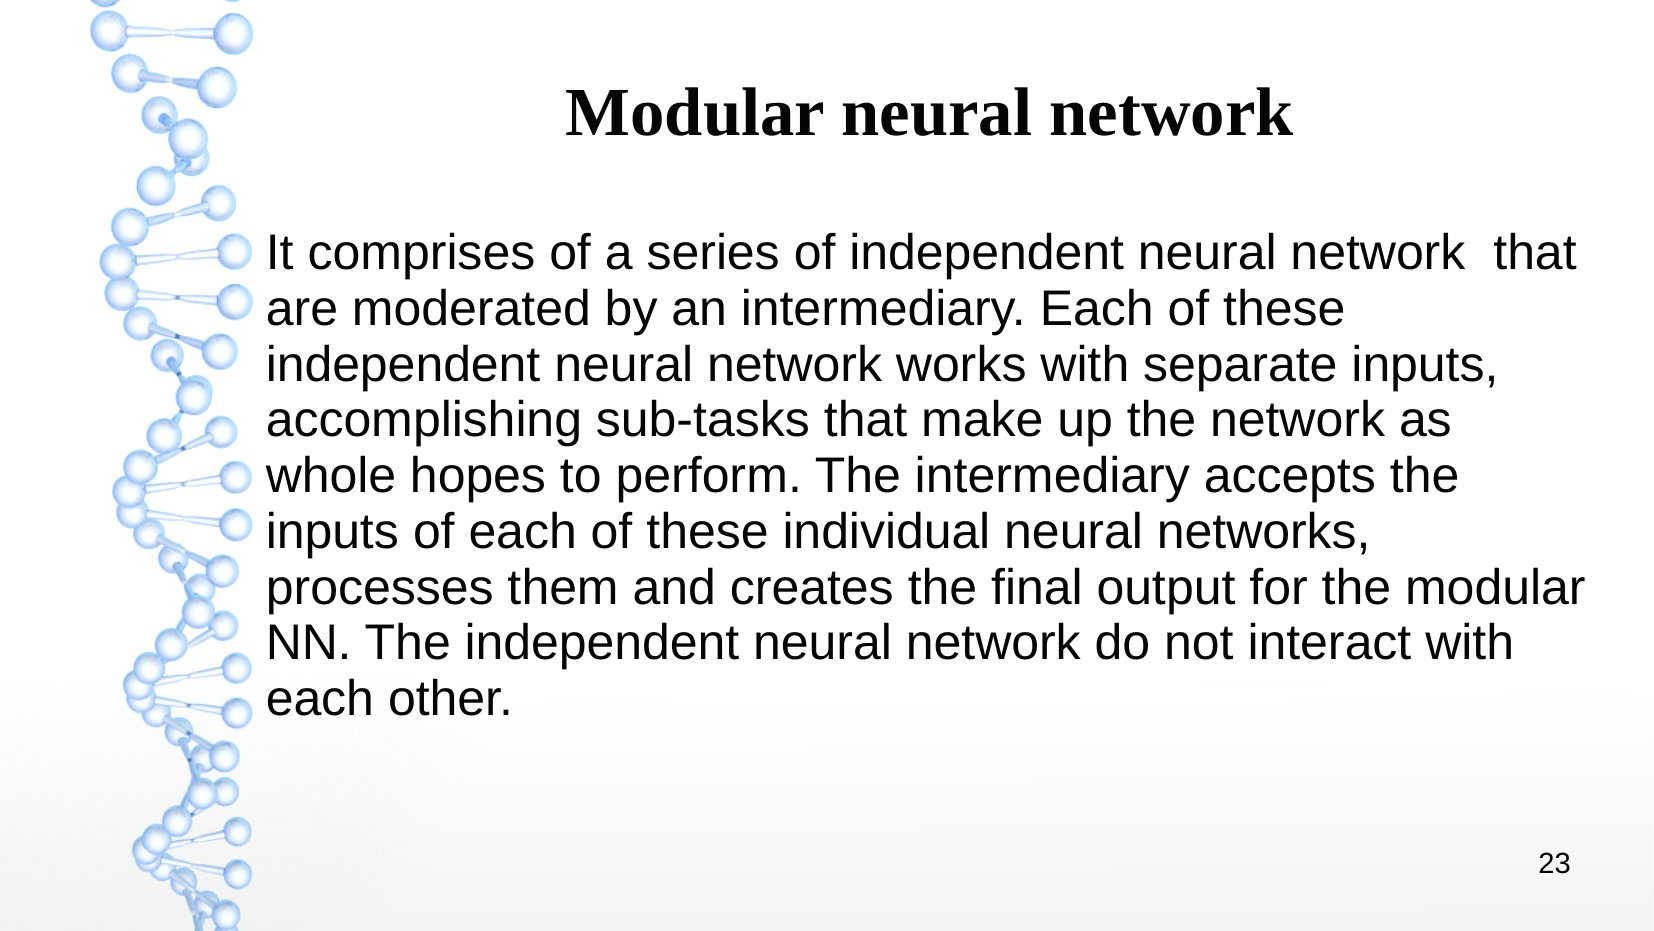

# Modular neural network
It comprises of a series of independent neural network that are moderated by an intermediary. Each of these independent neural network works with separate inputs, accomplishing sub-tasks that make up the network as whole hopes to perform. The intermediary accepts the inputs of each of these individual neural networks, processes them and creates the final output for the modular NN. The independent neural network do not interact with each other.
23